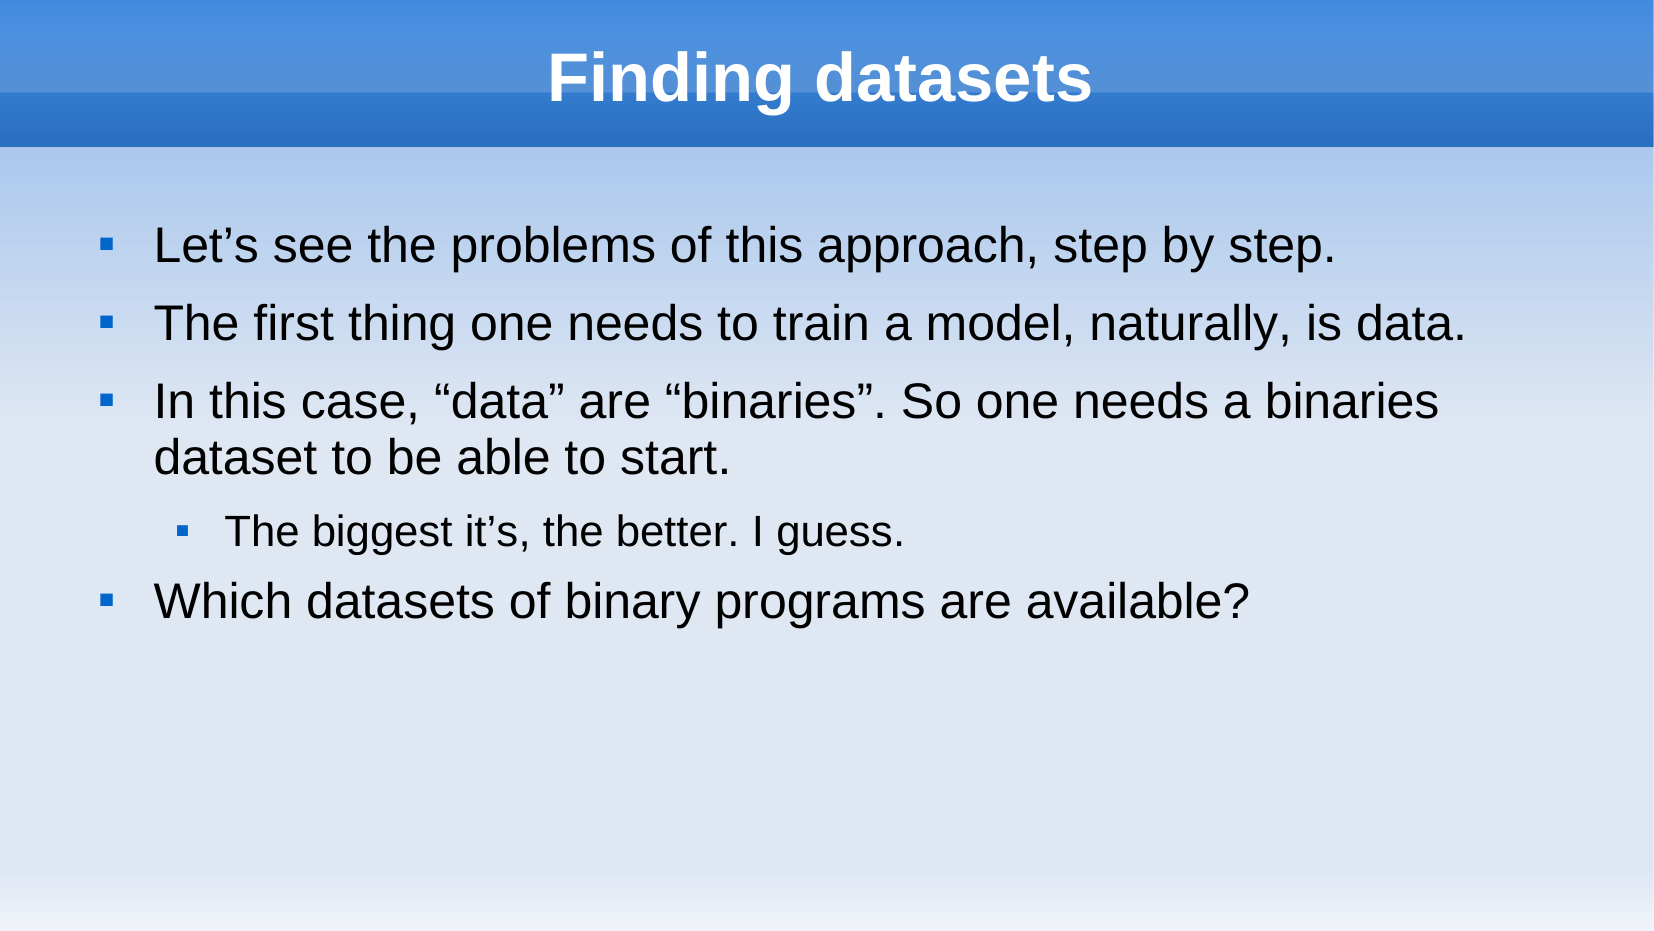

# Finding datasets
Let’s see the problems of this approach, step by step.
The first thing one needs to train a model, naturally, is data.
In this case, “data” are “binaries”. So one needs a binaries dataset to be able to start.
The biggest it’s, the better. I guess.
Which datasets of binary programs are available?